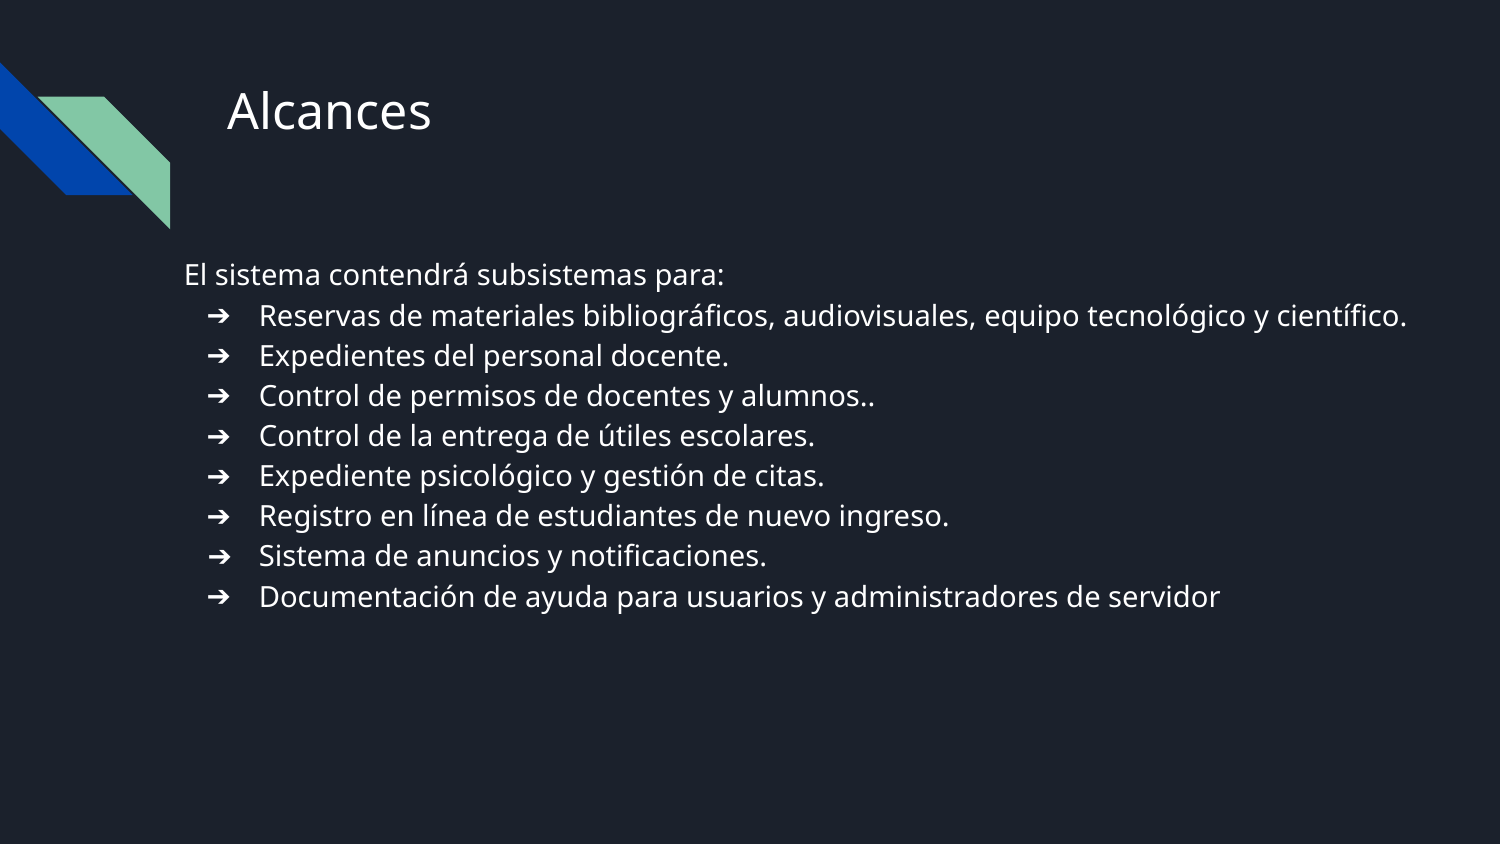

# Alcances
El sistema contendrá subsistemas para:
Reservas de materiales bibliográficos, audiovisuales, equipo tecnológico y científico.
Expedientes del personal docente.
Control de permisos de docentes y alumnos..
Control de la entrega de útiles escolares.
Expediente psicológico y gestión de citas.
Registro en línea de estudiantes de nuevo ingreso.
Sistema de anuncios y notificaciones.
Documentación de ayuda para usuarios y administradores de servidor